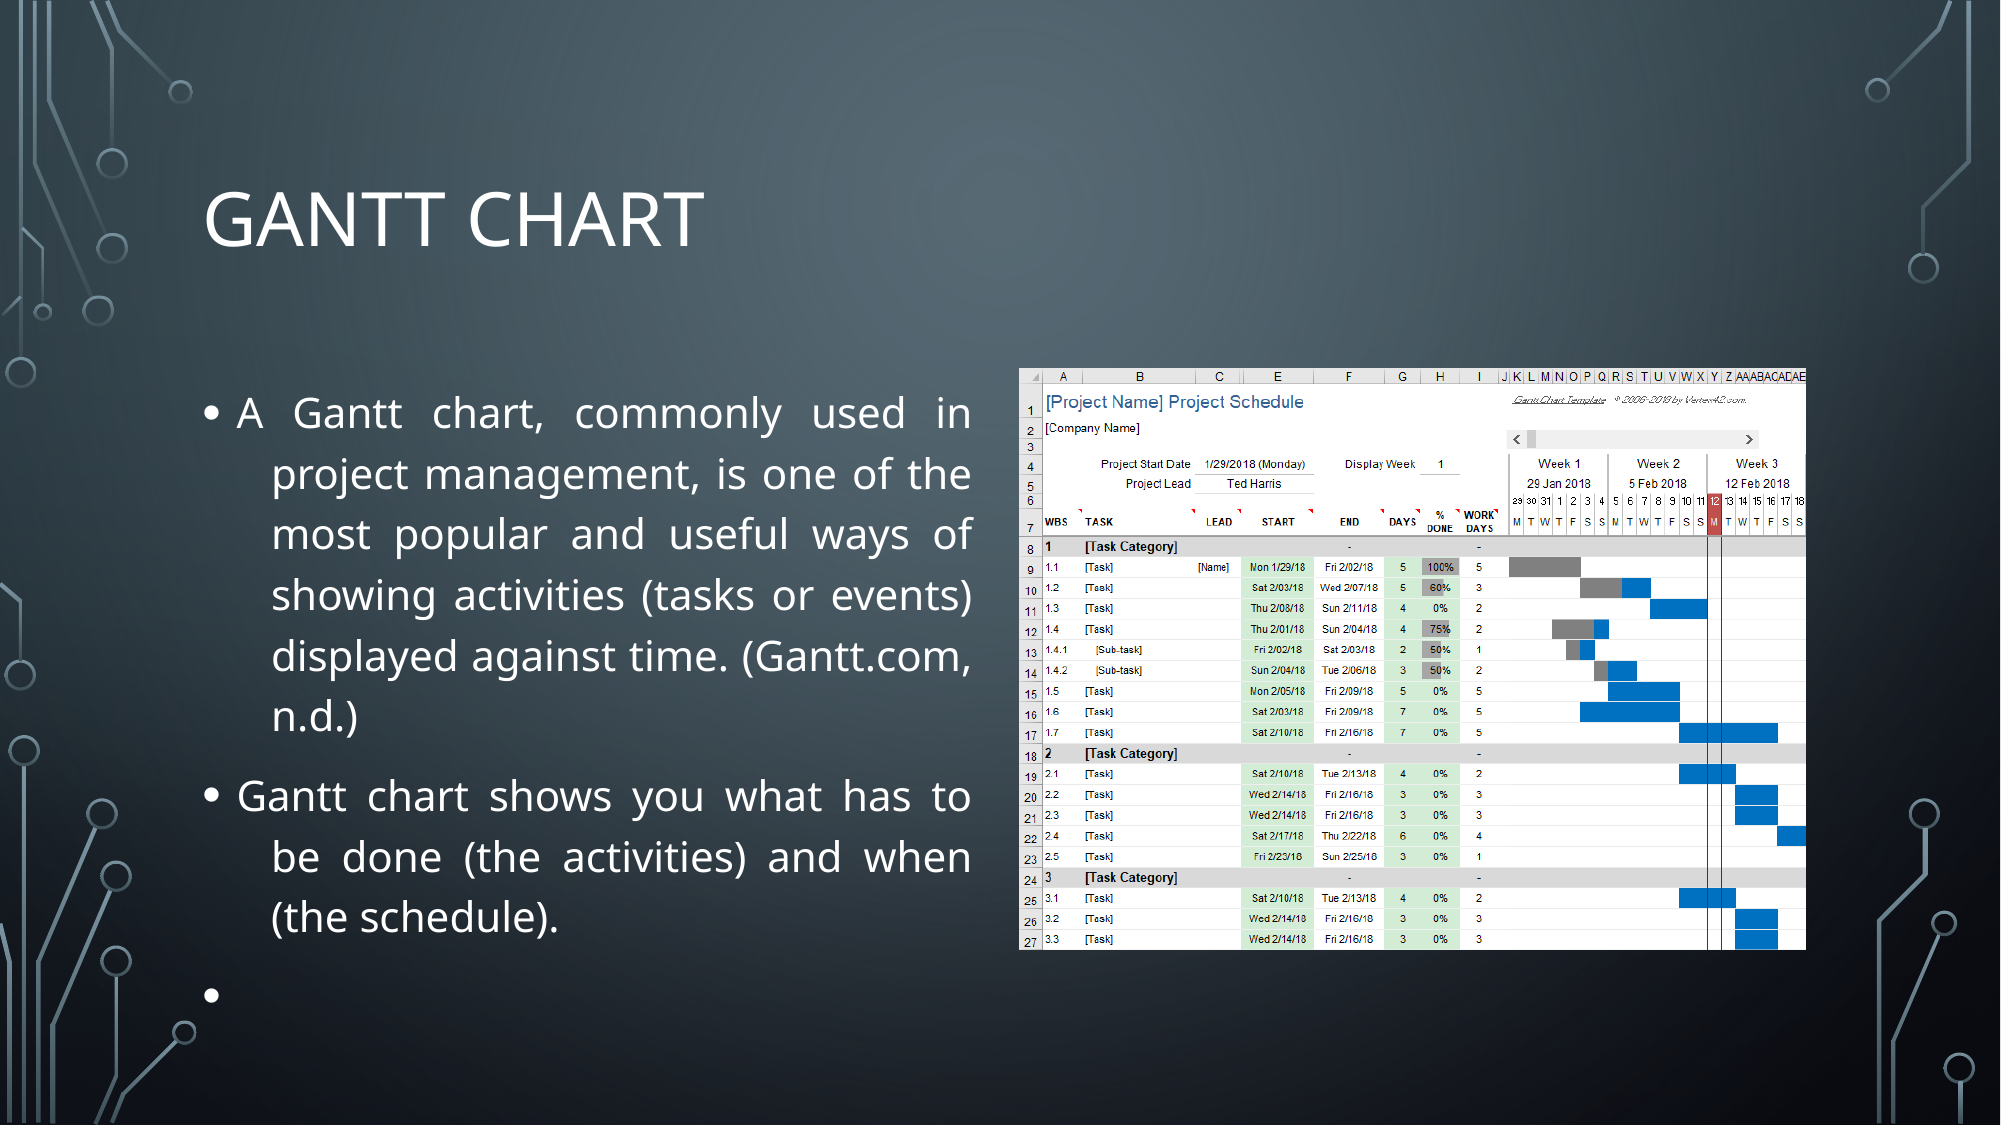

# Gantt Chart
A Gantt chart, commonly used in project management, is one of the most popular and useful ways of showing activities (tasks or events) displayed against time. (Gantt.com, n.d.)
Gantt chart shows you what has to be done (the activities) and when (the schedule).